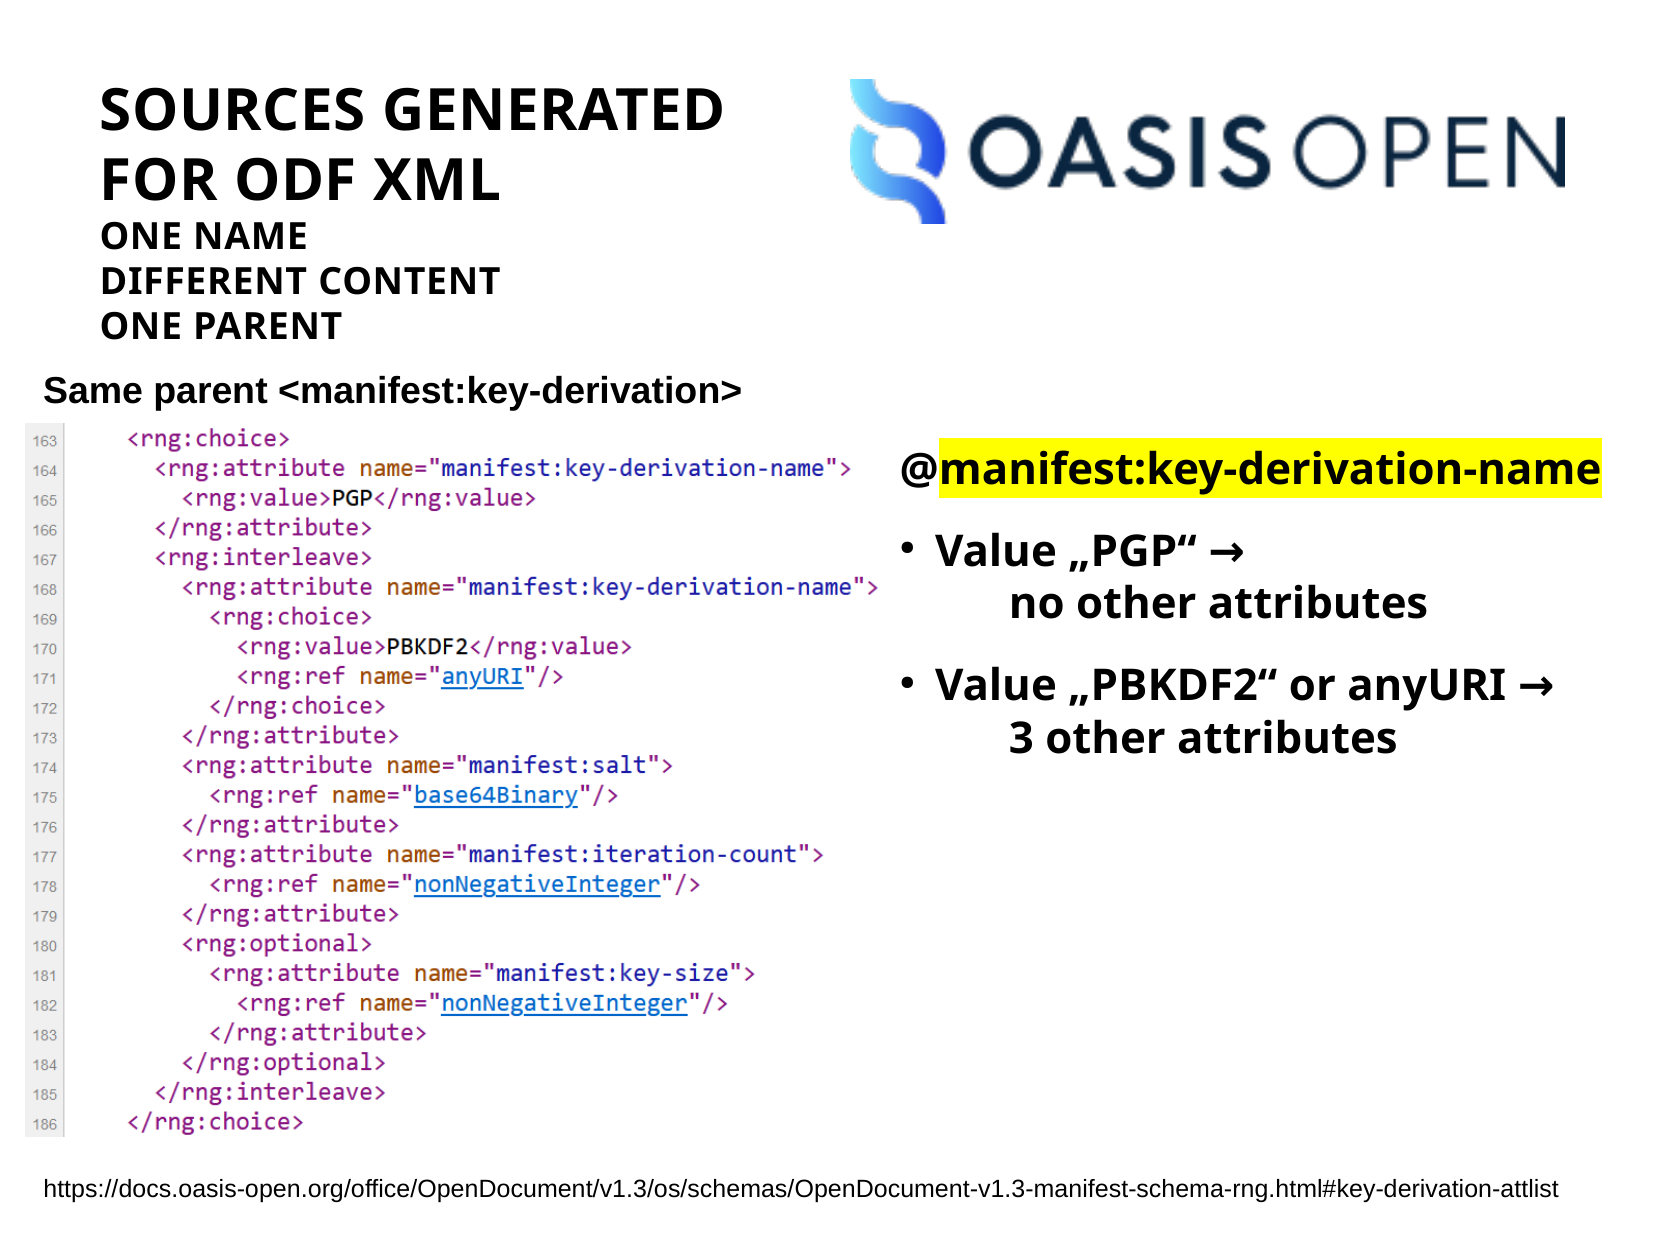

# Sources generated for ODF xml one Name different CONTENT ONE Parent
Same parent <manifest:key-derivation>
@manifest:key-derivation-name
Value „PGP“ →
	no other attributes
Value „PBKDF2“ or anyURI →
	3 other attributes
https://docs.oasis-open.org/office/OpenDocument/v1.3/os/schemas/OpenDocument-v1.3-manifest-schema-rng.html#key-derivation-attlist